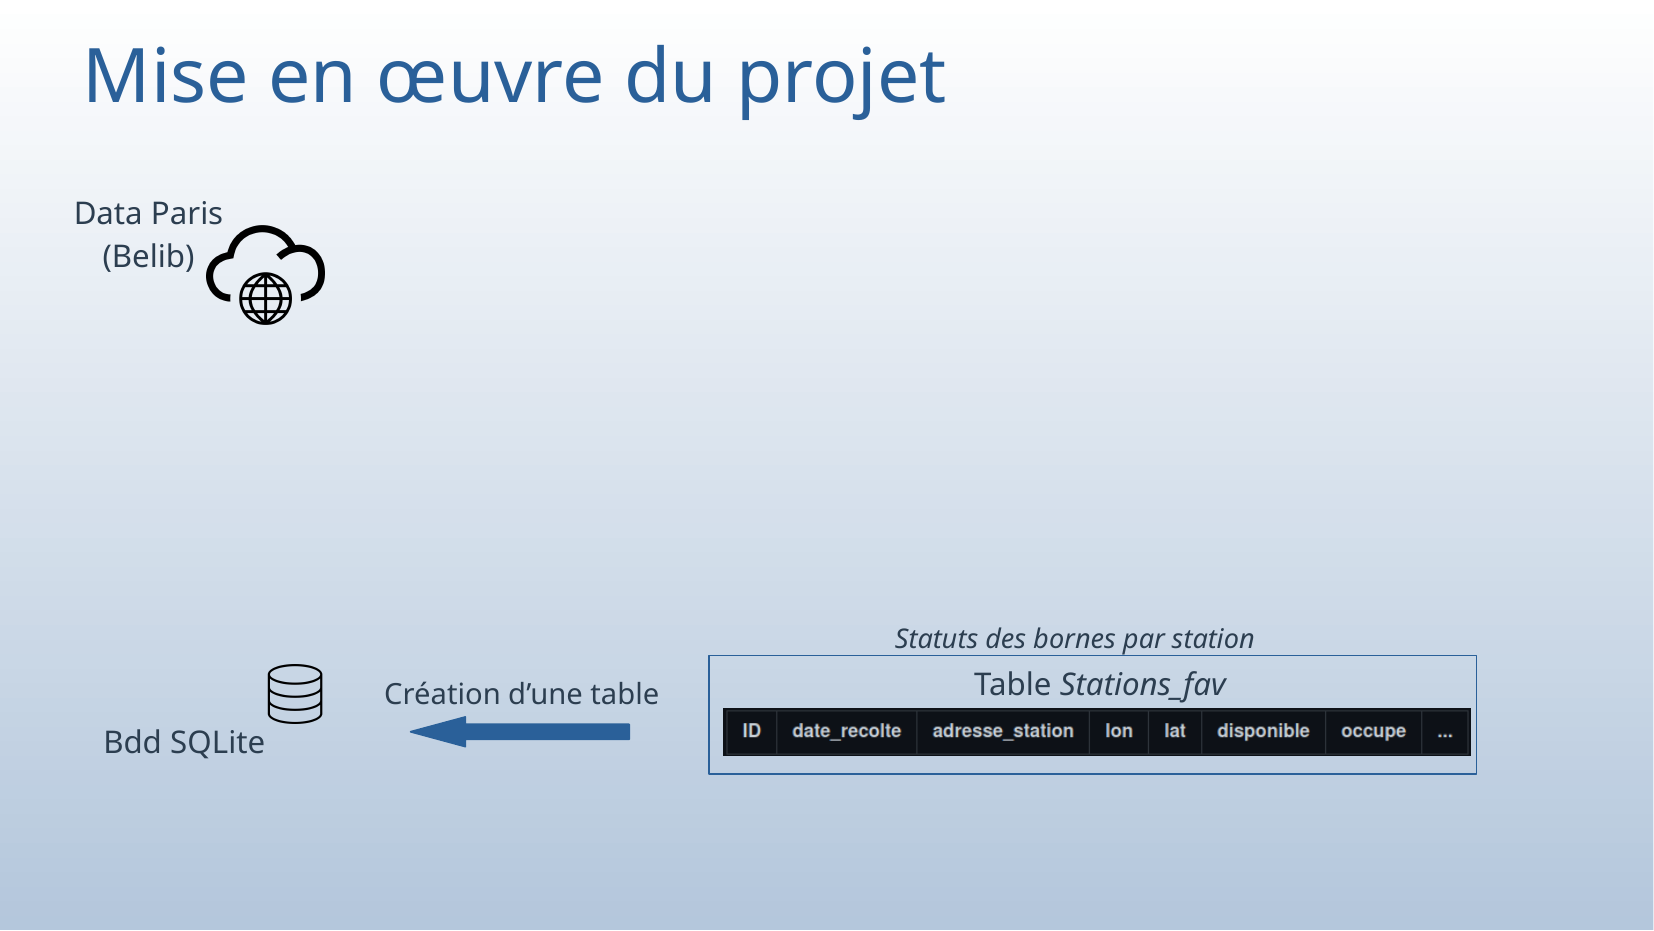

# Mise en œuvre du projet
Data Paris (Belib)
Statuts des bornes par station
Table Stations_fav
Création d’une table
Bdd SQLite